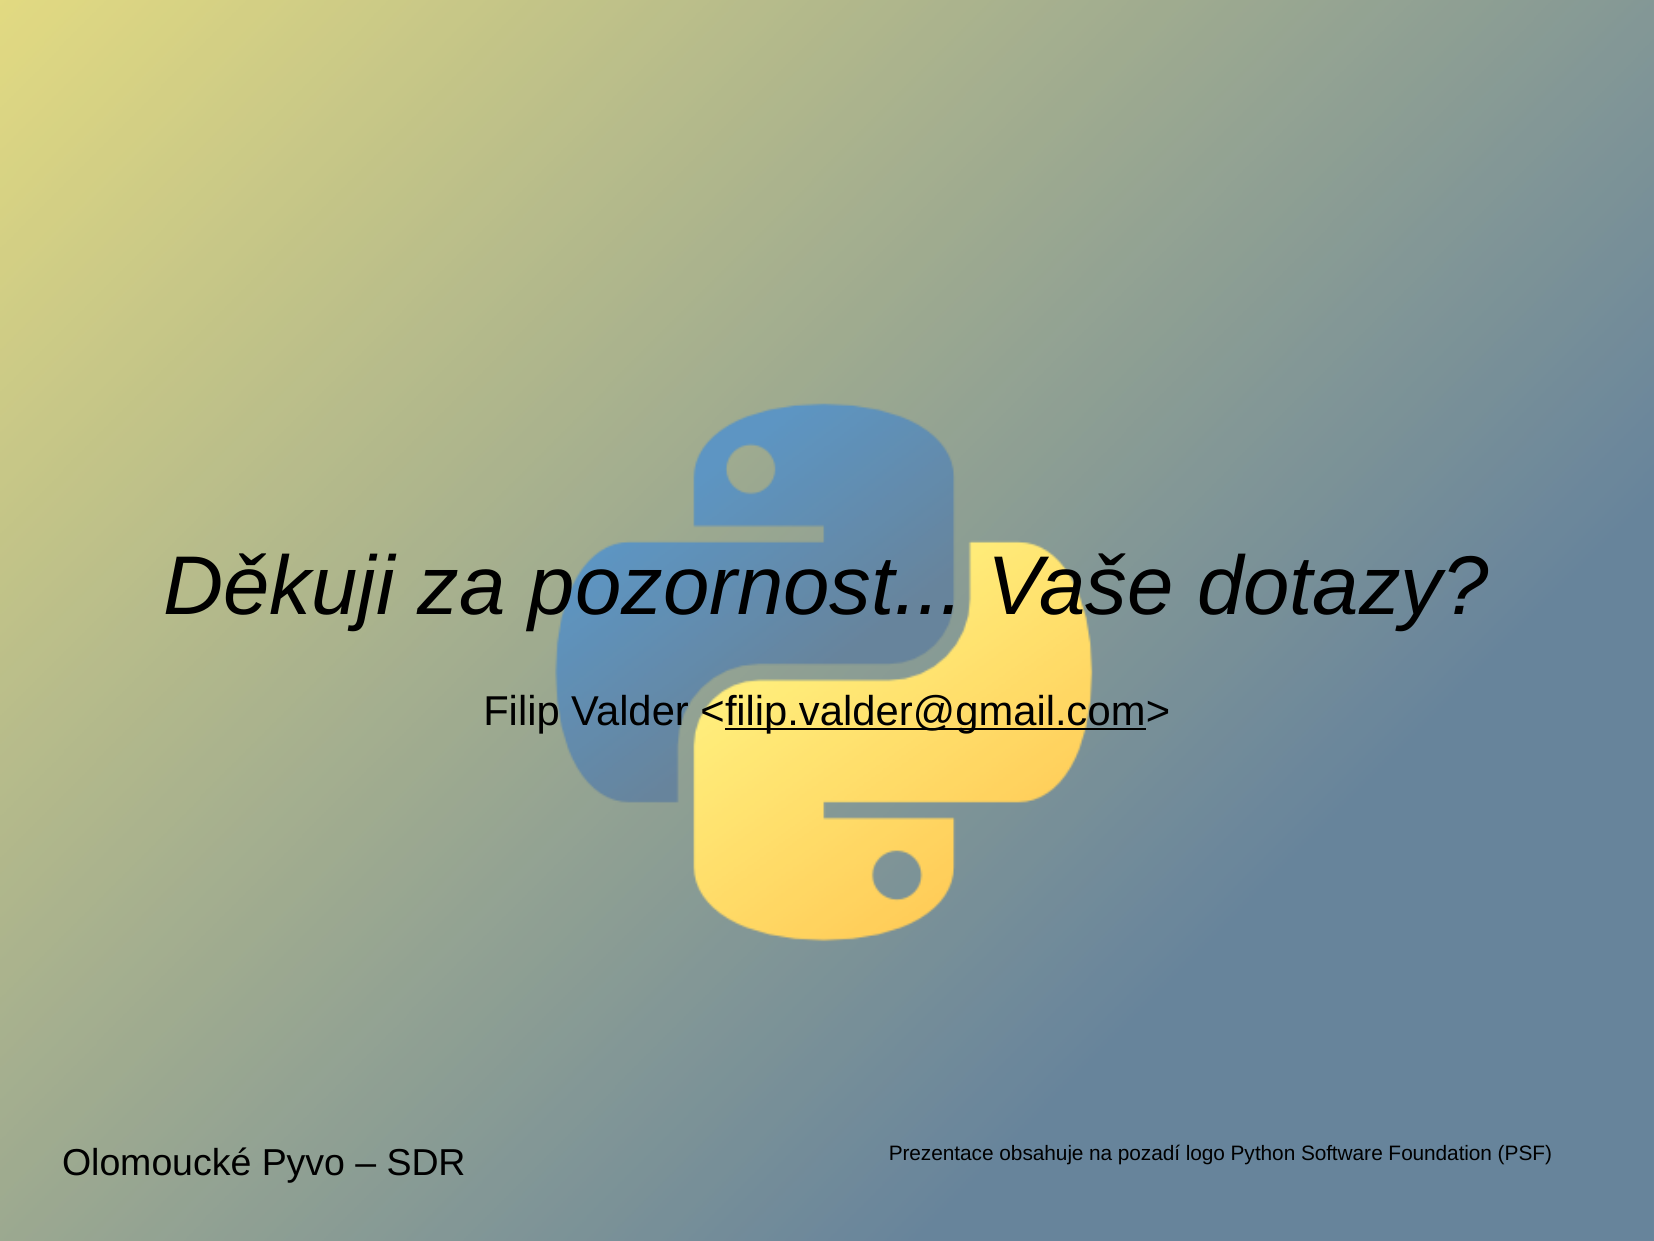

# Děkuji za pozornost... Vaše dotazy?
Filip Valder <filip.valder@gmail.com>
Olomoucké Pyvo – SDR
Prezentace obsahuje na pozadí logo Python Software Foundation (PSF)